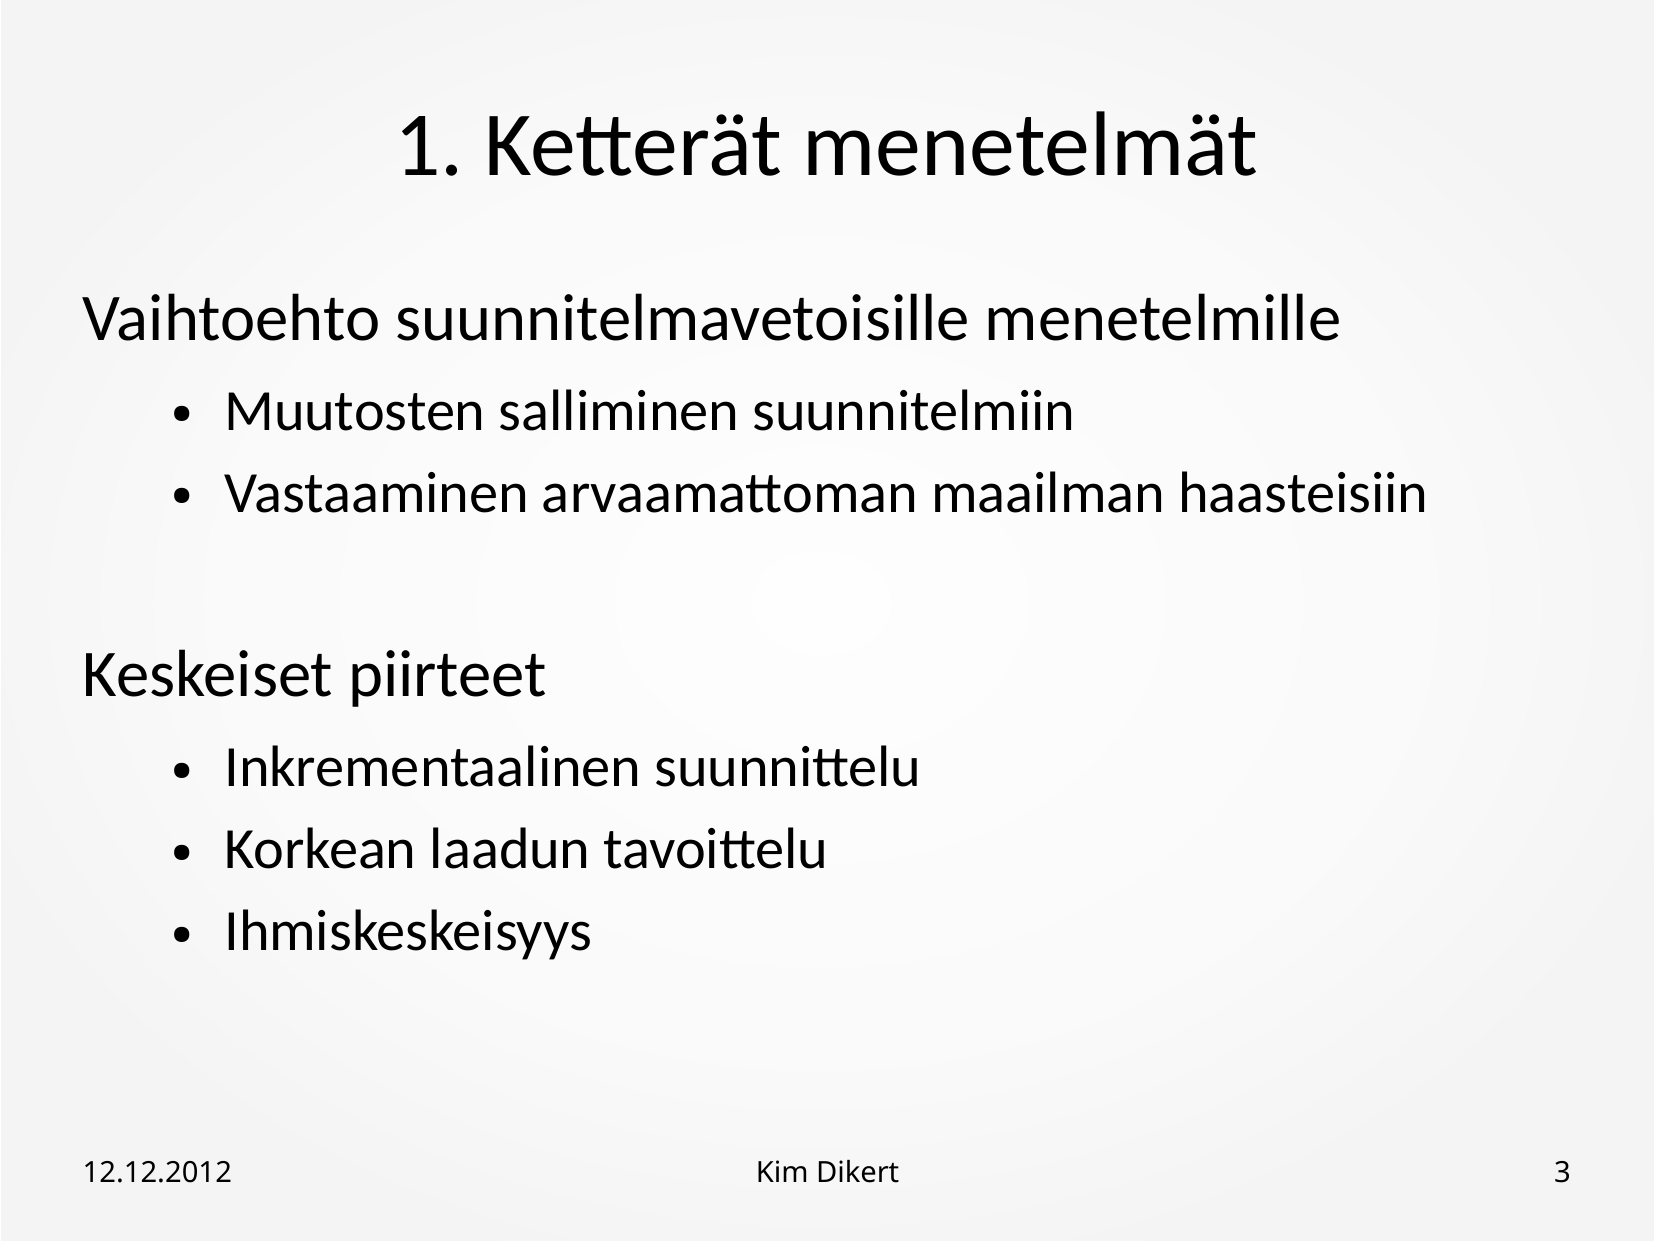

# 1. Ketterät menetelmät
Vaihtoehto suunnitelmavetoisille menetelmille
Muutosten salliminen suunnitelmiin
Vastaaminen arvaamattoman maailman haasteisiin
Keskeiset piirteet
Inkrementaalinen suunnittelu
Korkean laadun tavoittelu
Ihmiskeskeisyys
3